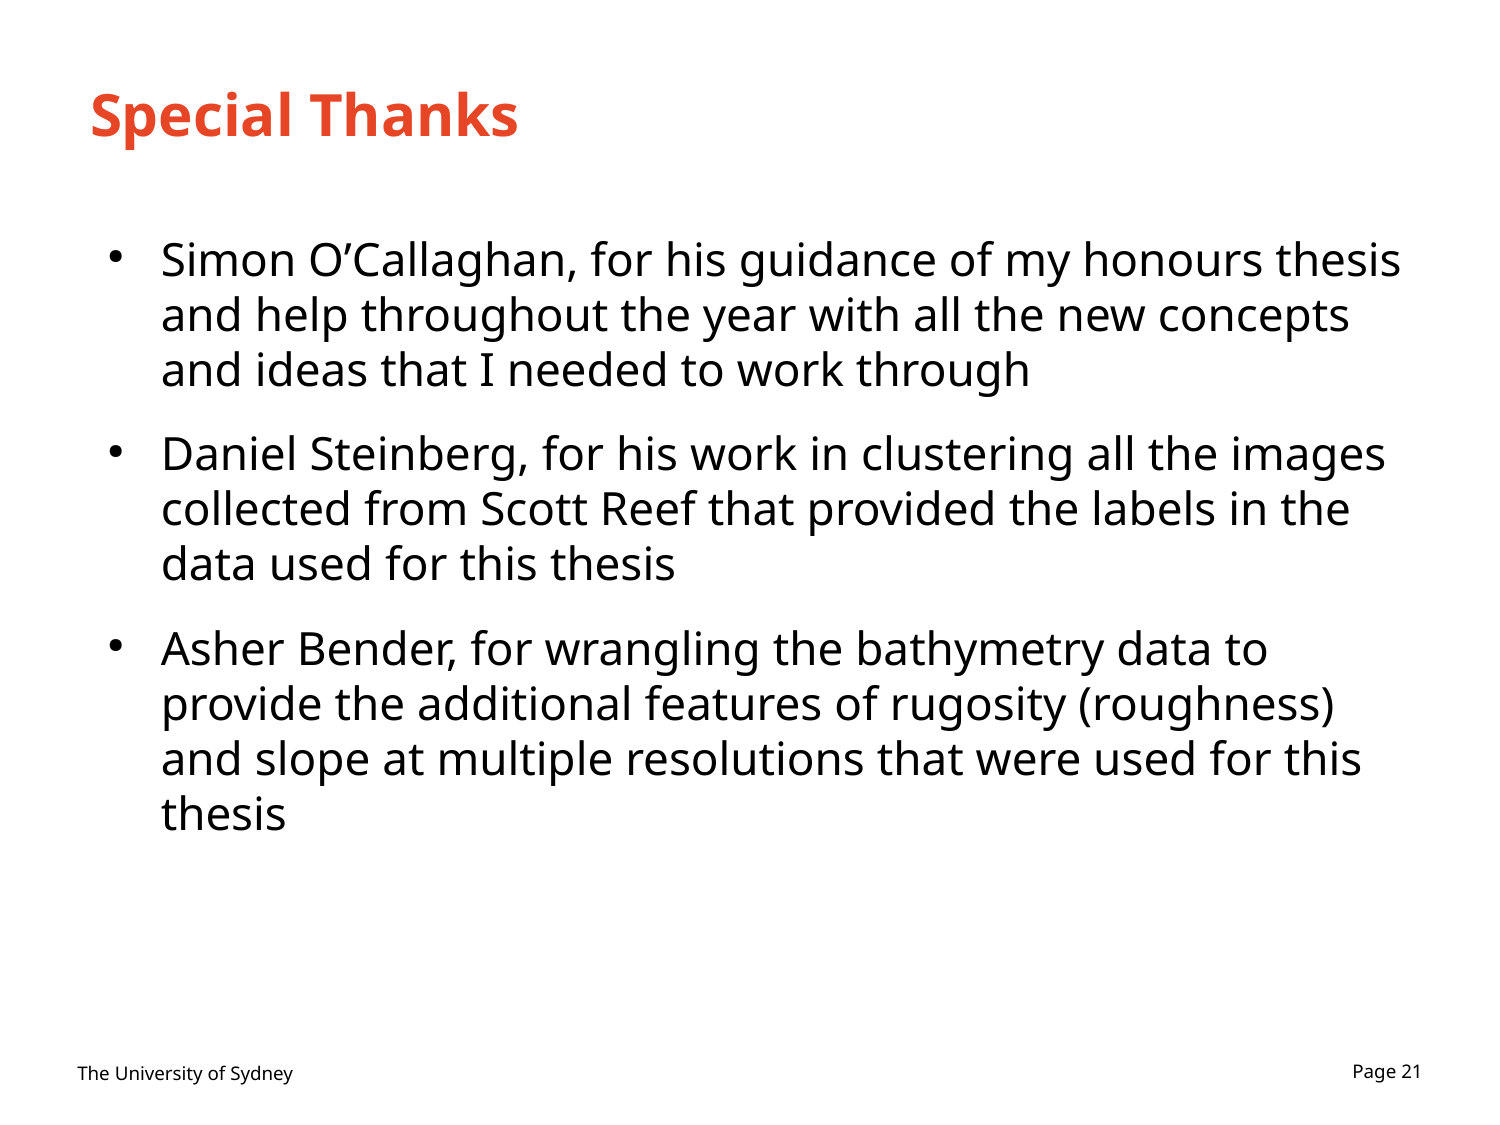

# Special Thanks
Simon O’Callaghan, for his guidance of my honours thesis and help throughout the year with all the new concepts and ideas that I needed to work through
Daniel Steinberg, for his work in clustering all the images collected from Scott Reef that provided the labels in the data used for this thesis
Asher Bender, for wrangling the bathymetry data to provide the additional features of rugosity (roughness) and slope at multiple resolutions that were used for this thesis